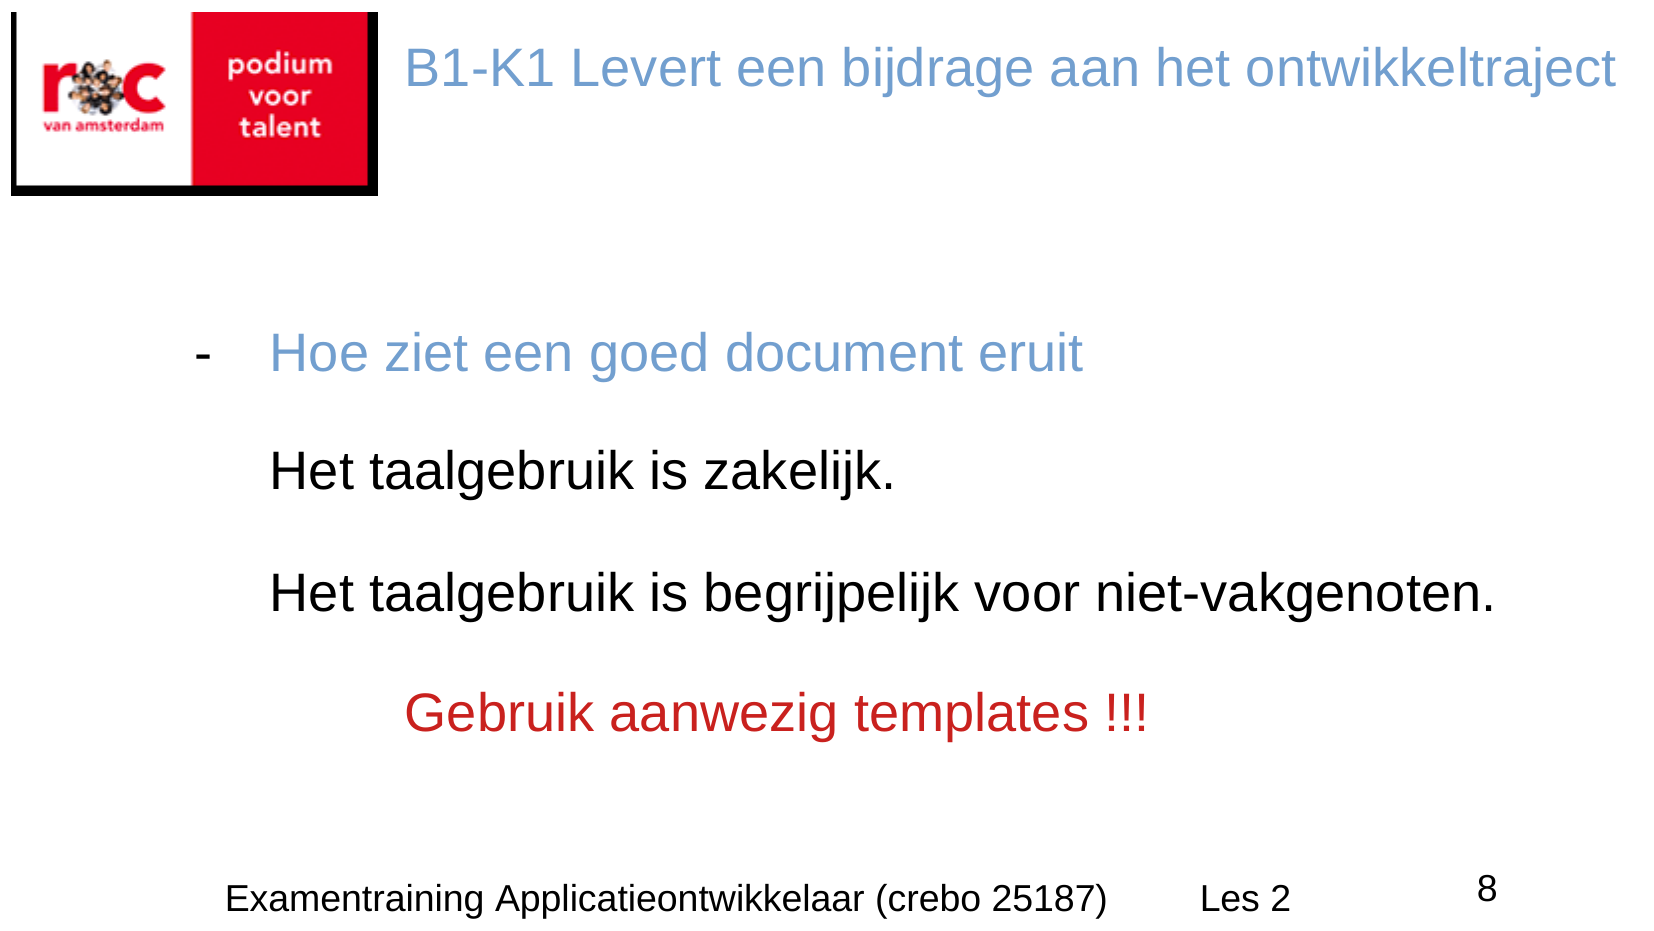

B1-K1 Levert een bijdrage aan het ontwikkeltraject
	Het taalgebruik is zakelijk.
Het taalgebruik is begrijpelijk voor niet-vakgenoten.
- 	Hoe ziet een goed document eruit
Gebruik aanwezig templates !!!
Examentraining Applicatieontwikkelaar (crebo 25187)
Les 2